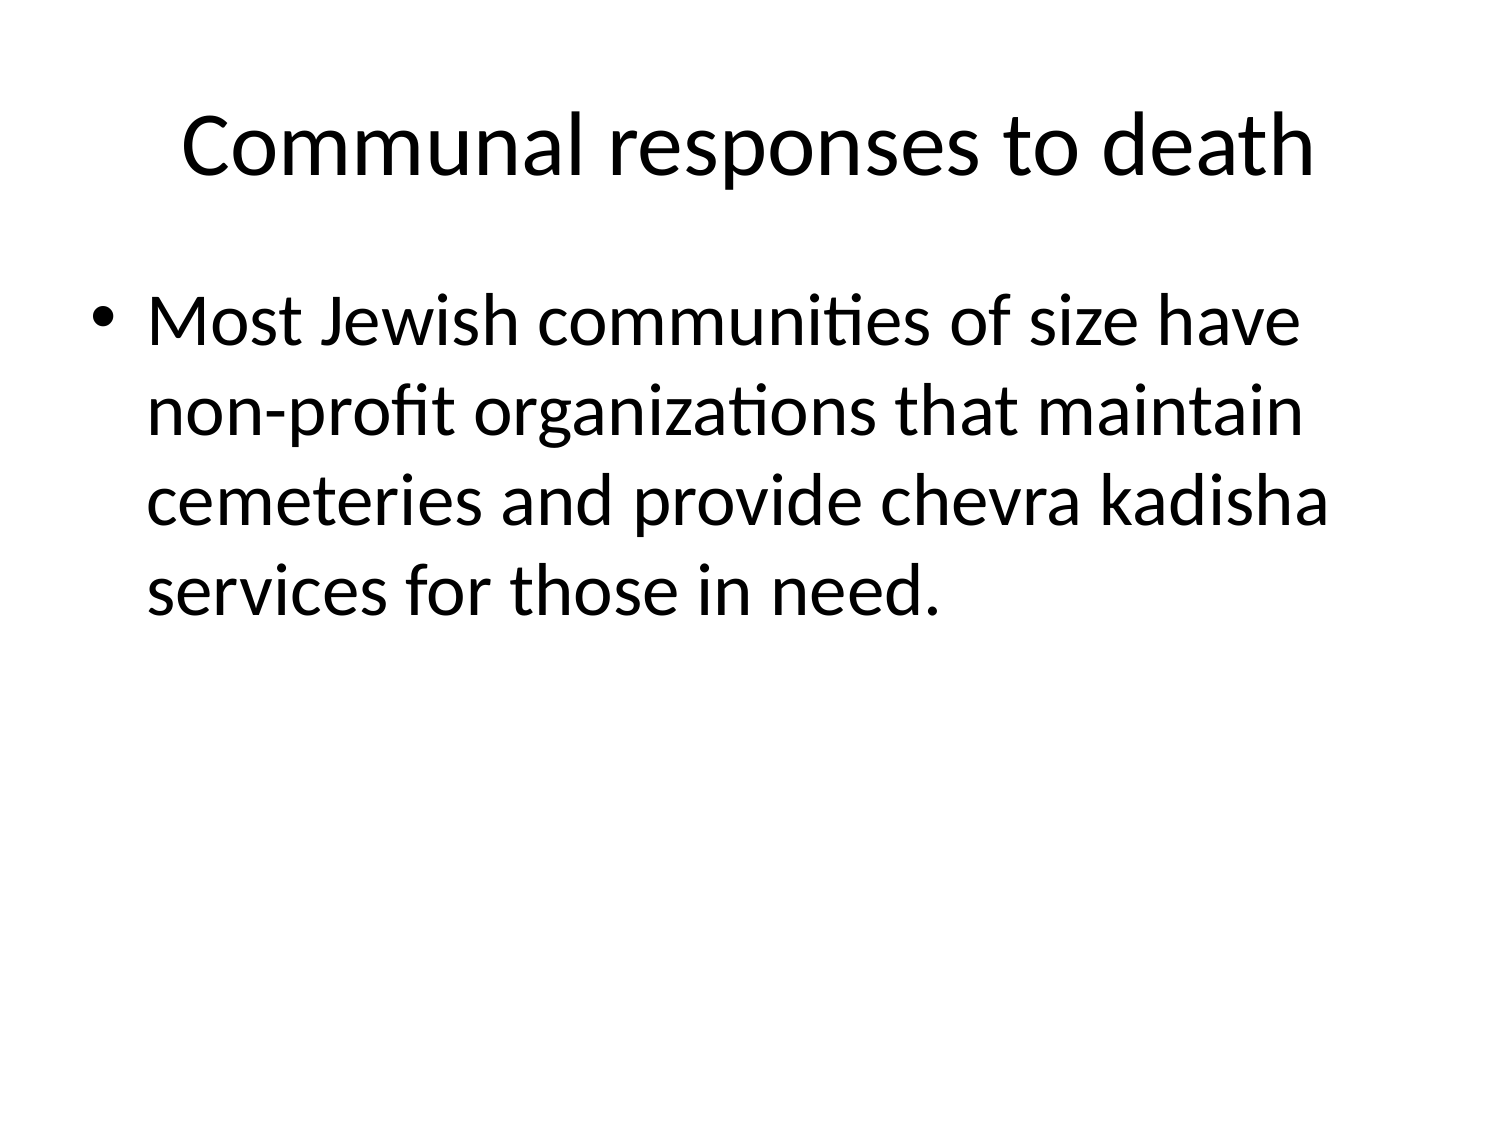

# Communal responses to death
Most Jewish communities of size have non-profit organizations that maintain cemeteries and provide chevra kadisha services for those in need.